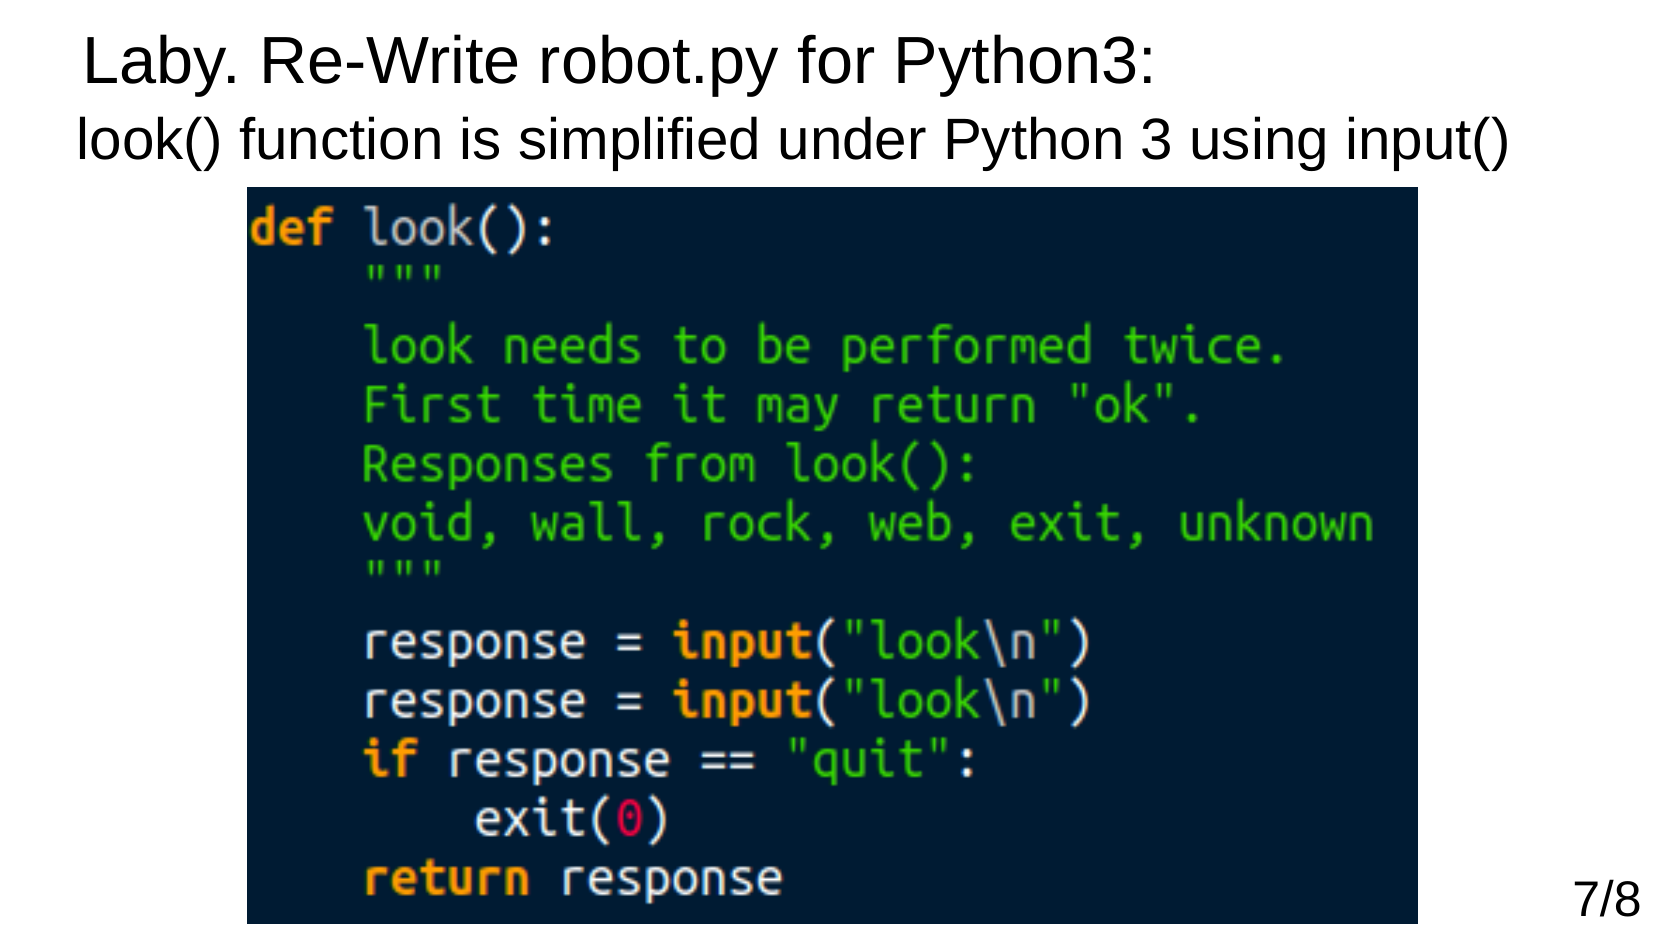

# Laby. Re-Write robot.py for Python3:
look() function is simplified under Python 3 using input()
7/8